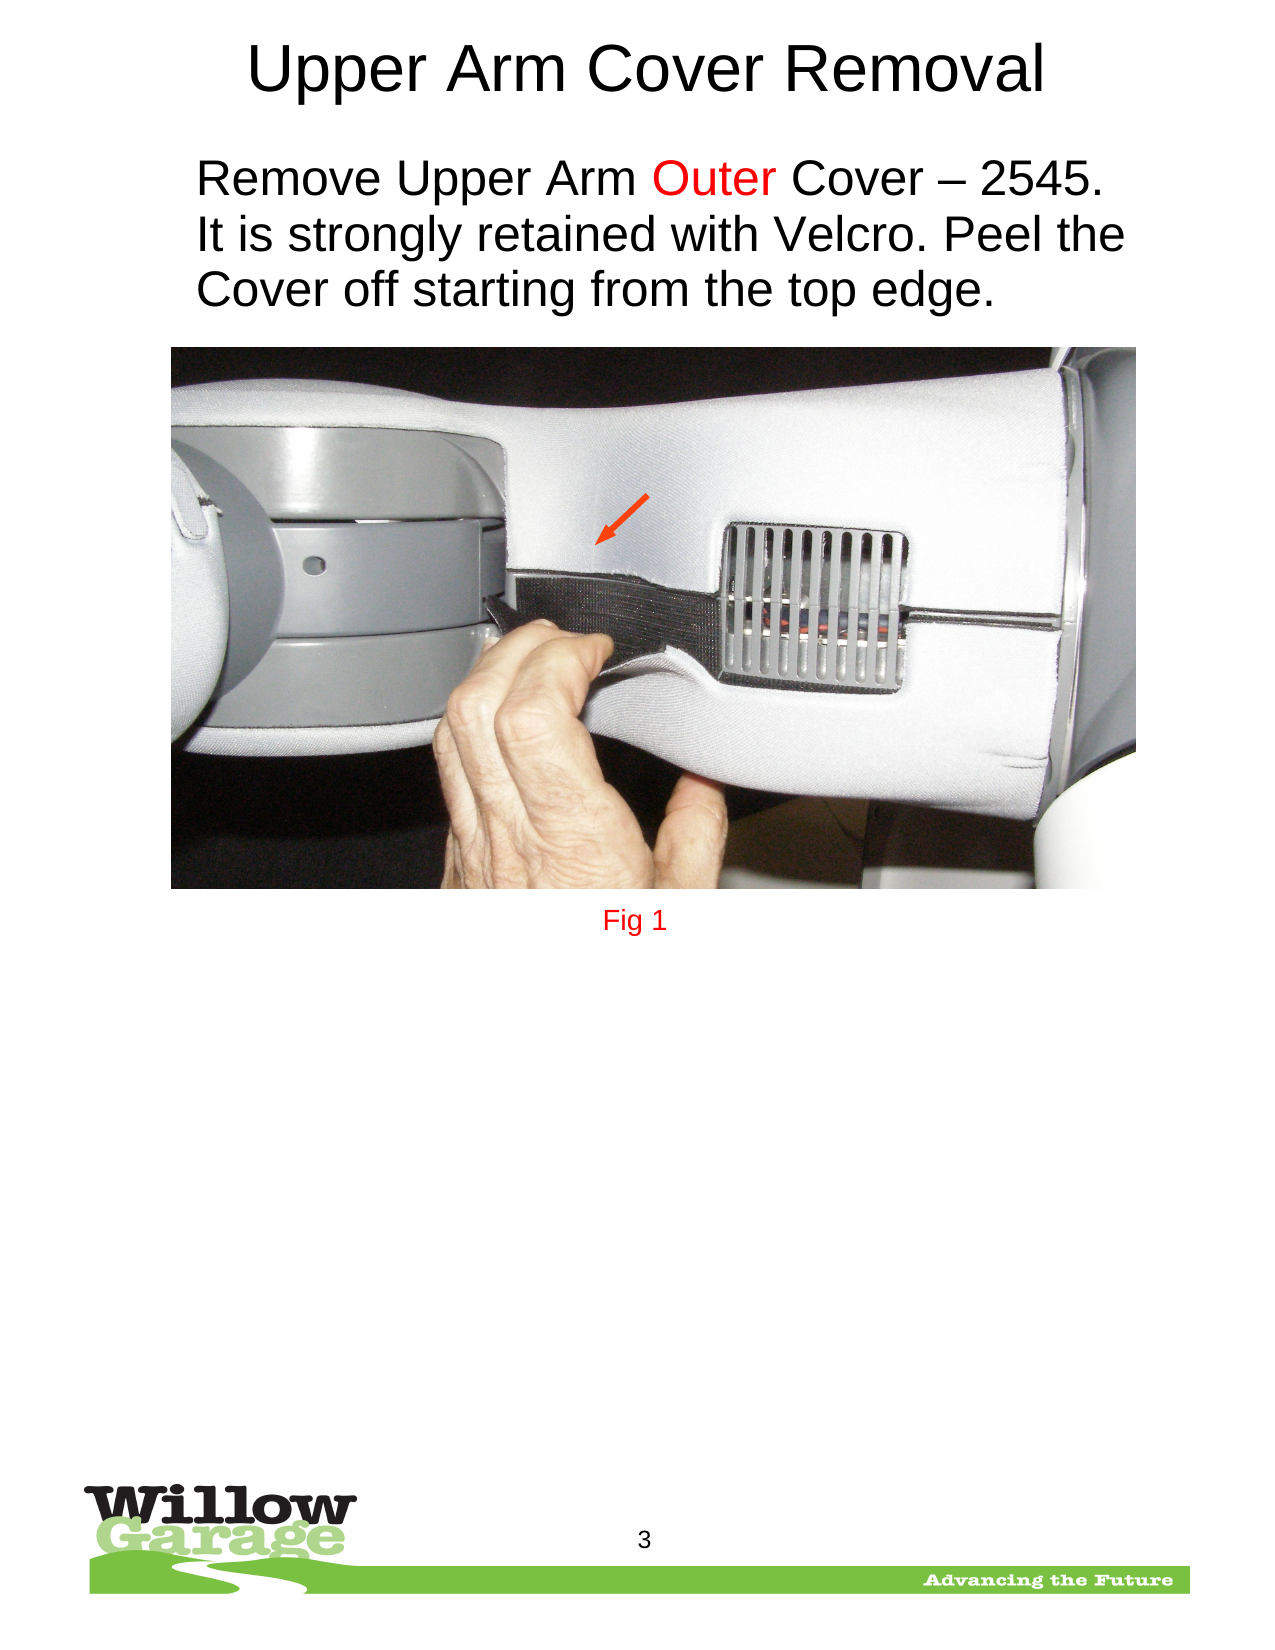

# Upper Arm Cover Removal
Remove Upper Arm Outer Cover – 2545. It is strongly retained with Velcro. Peel the Cover off starting from the top edge.
Fig 1
3